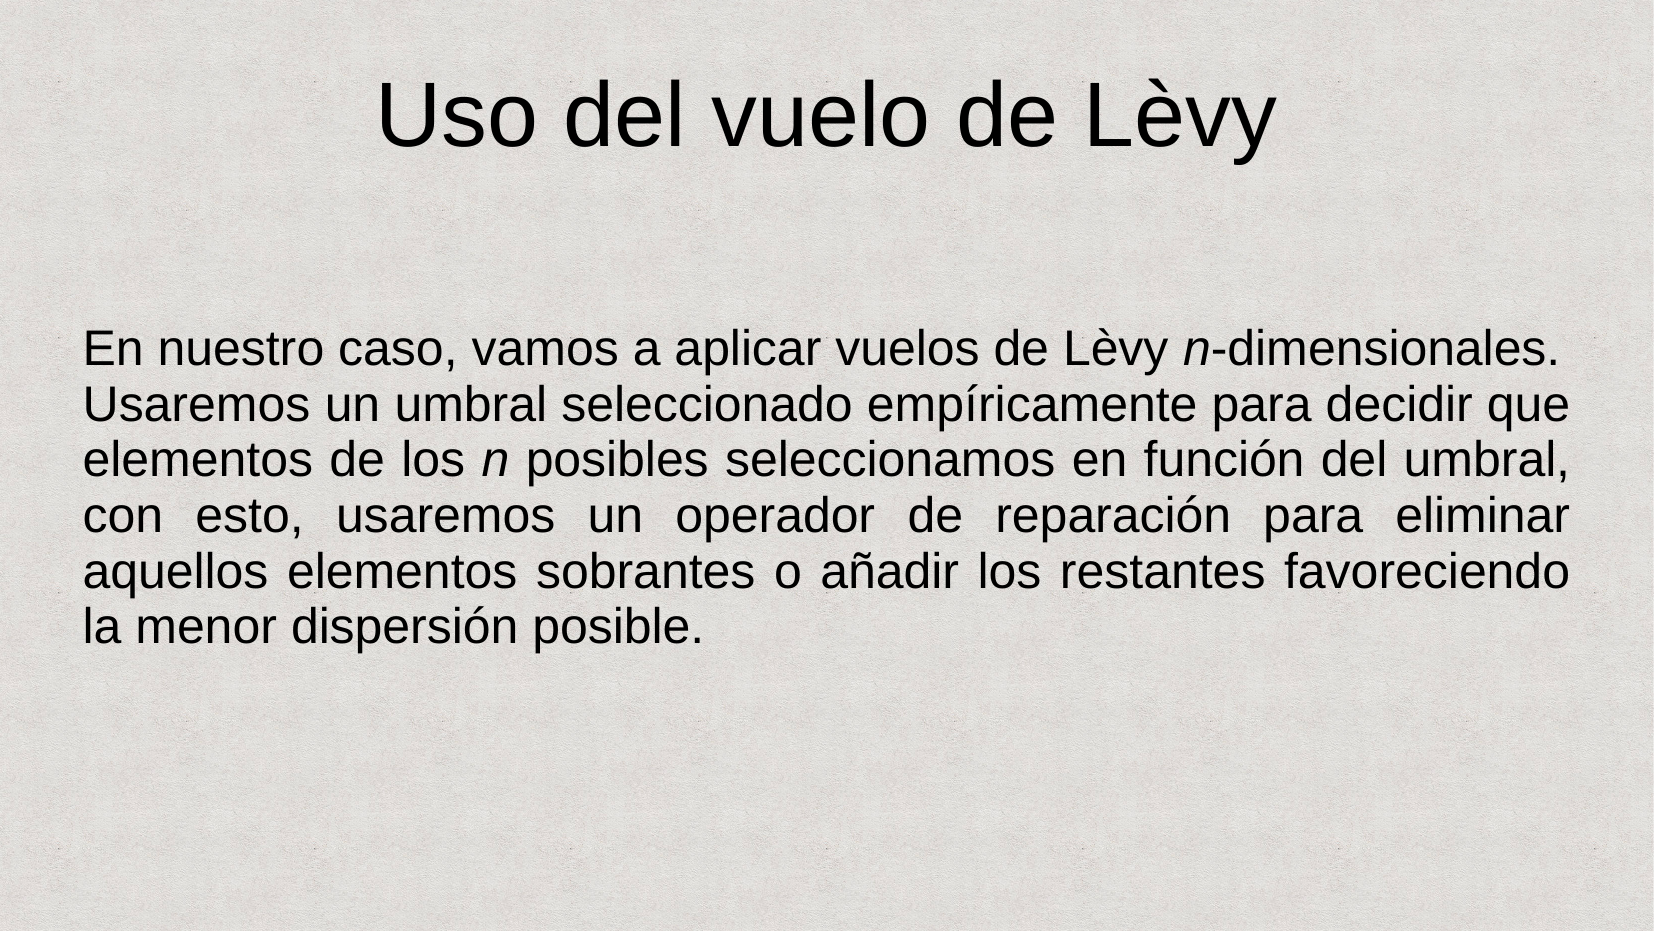

# Uso del vuelo de Lèvy
En nuestro caso, vamos a aplicar vuelos de Lèvy n-dimensionales.
Usaremos un umbral seleccionado empíricamente para decidir que elementos de los n posibles seleccionamos en función del umbral, con esto, usaremos un operador de reparación para eliminar aquellos elementos sobrantes o añadir los restantes favoreciendo la menor dispersión posible.